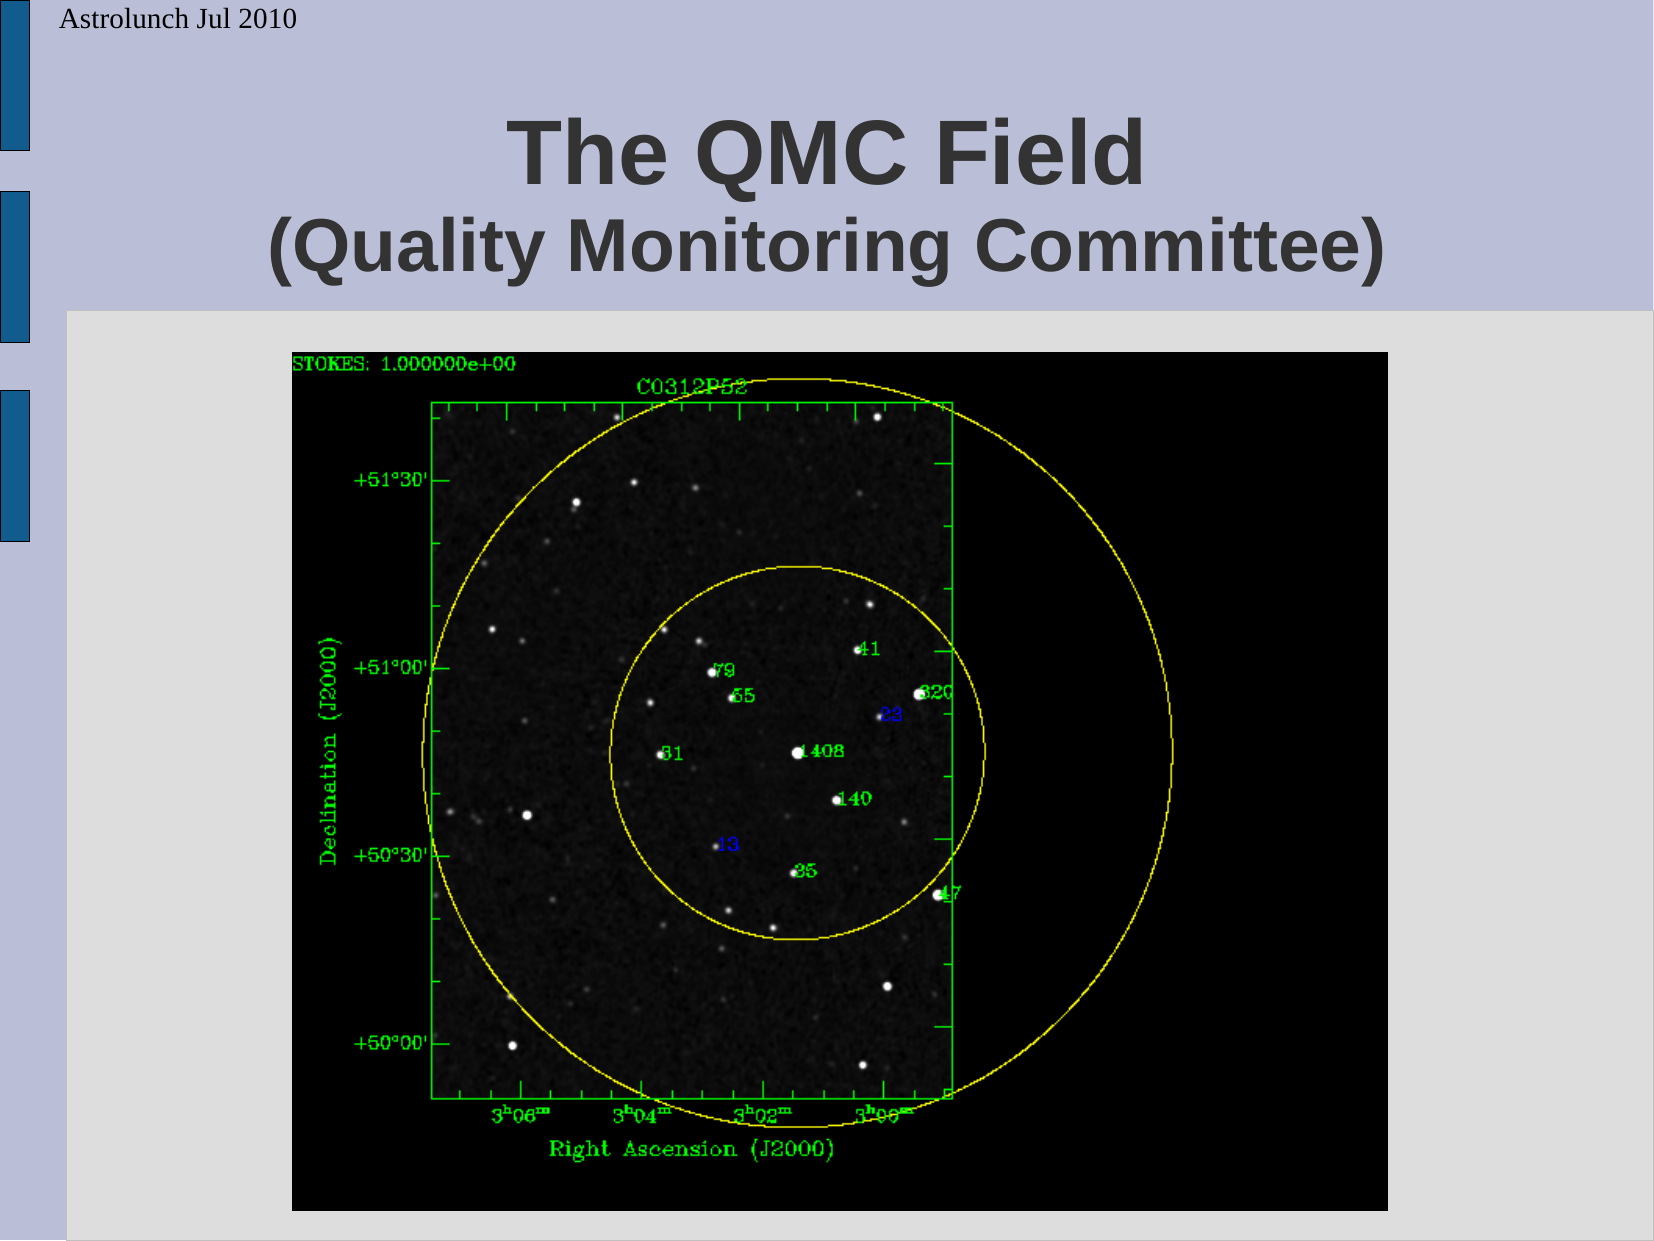

Astrolunch Jul 2010
# The QMC Field (Quality Monitoring Committee)